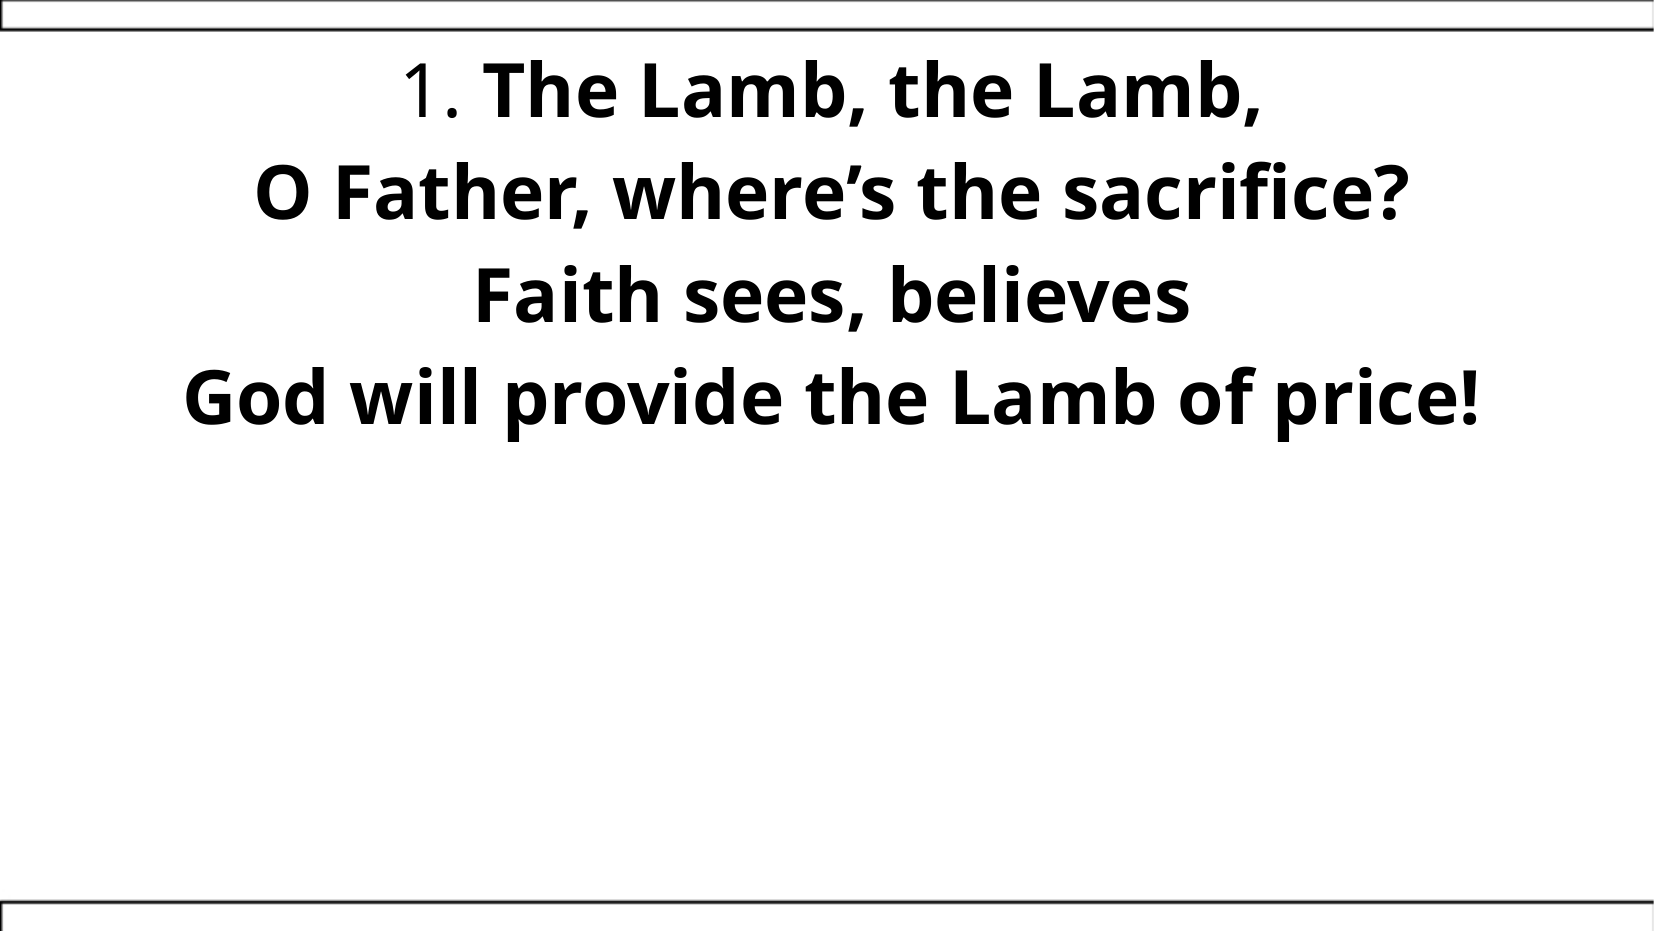

1. The Lamb, the Lamb,
O Father, where’s the sacrifice?
Faith sees, believes
God will provide the Lamb of price!